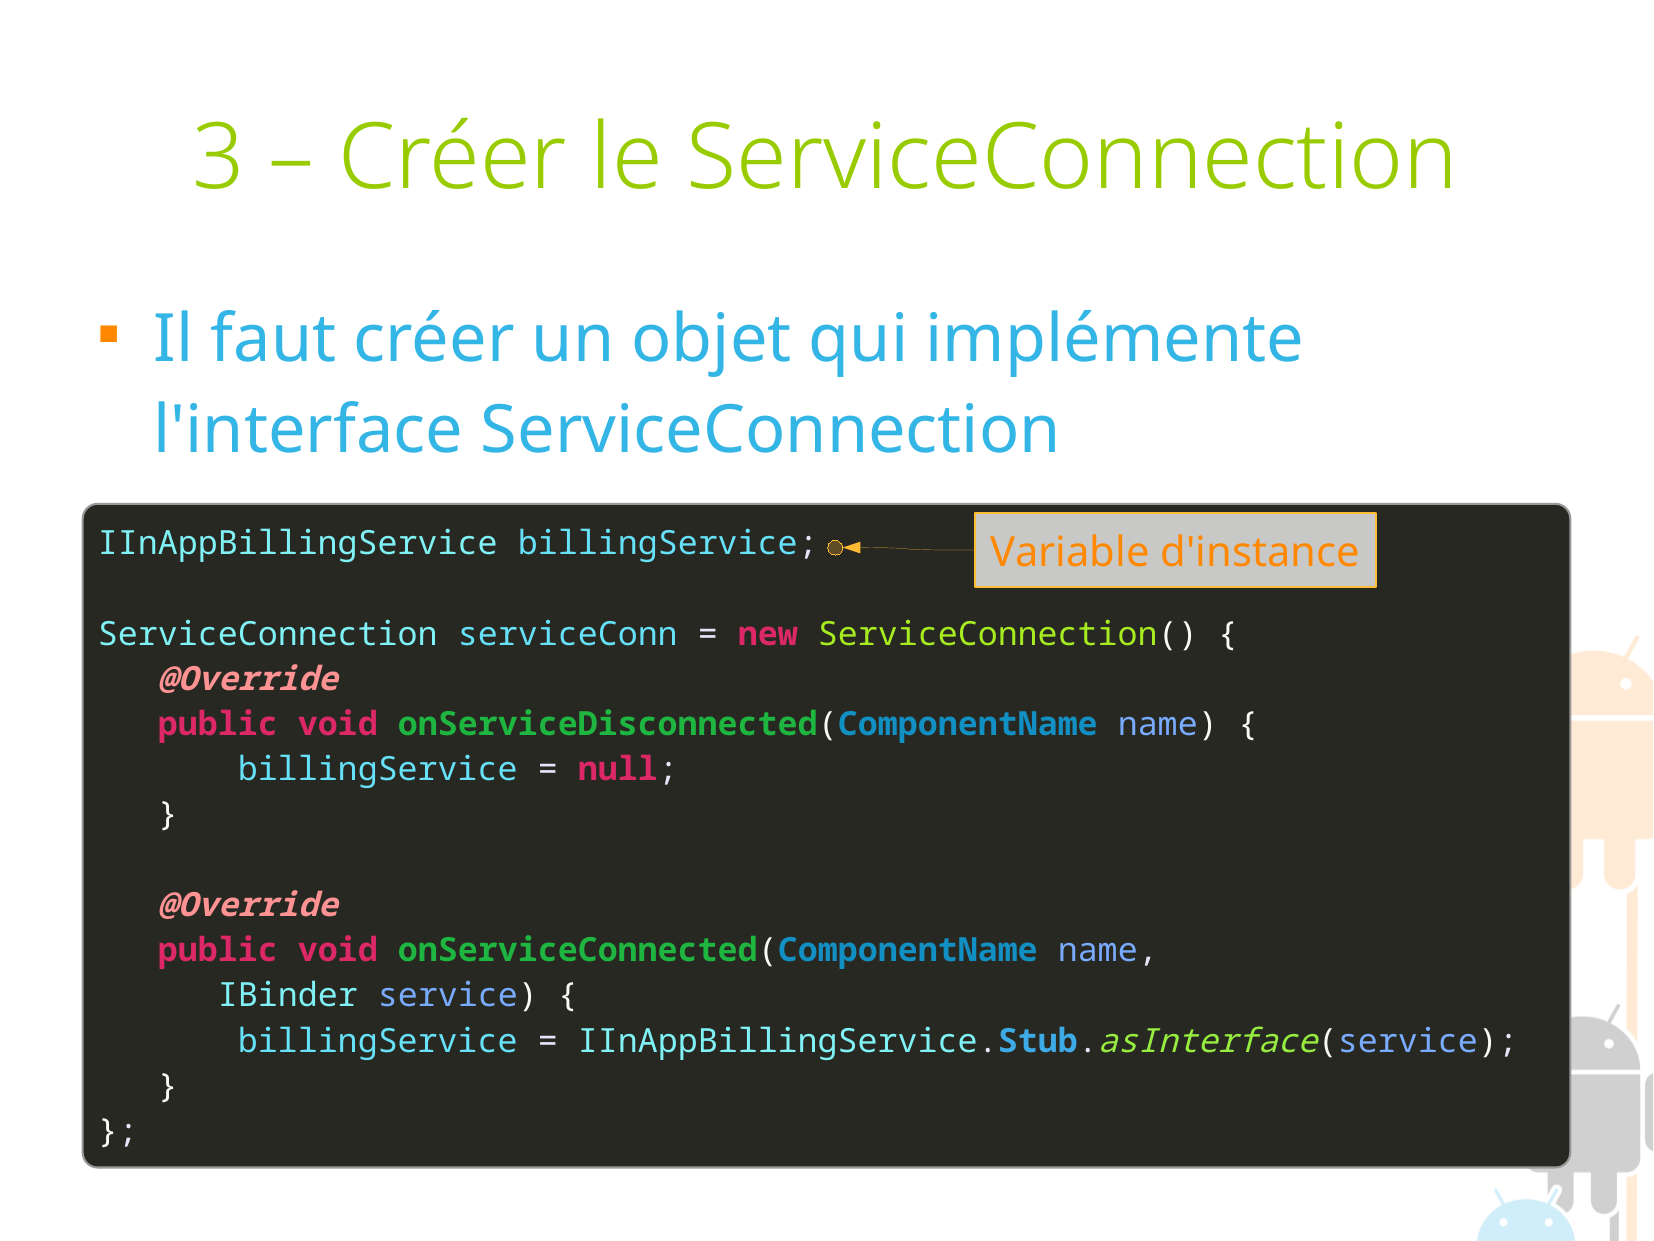

# 3 – Créer le ServiceConnection
Il faut créer un objet qui implémente l'interface ServiceConnection
IInAppBillingService billingService;
ServiceConnection serviceConn = new ServiceConnection() {
 @Override
 public void onServiceDisconnected(ComponentName name) {
 billingService = null;
 }
 @Override
 public void onServiceConnected(ComponentName name,
 IBinder service) {
 billingService = IInAppBillingService.Stub.asInterface(service);
 }
};
Variable d'instance
session sept 2016
Yann Caron (c) 2014
50